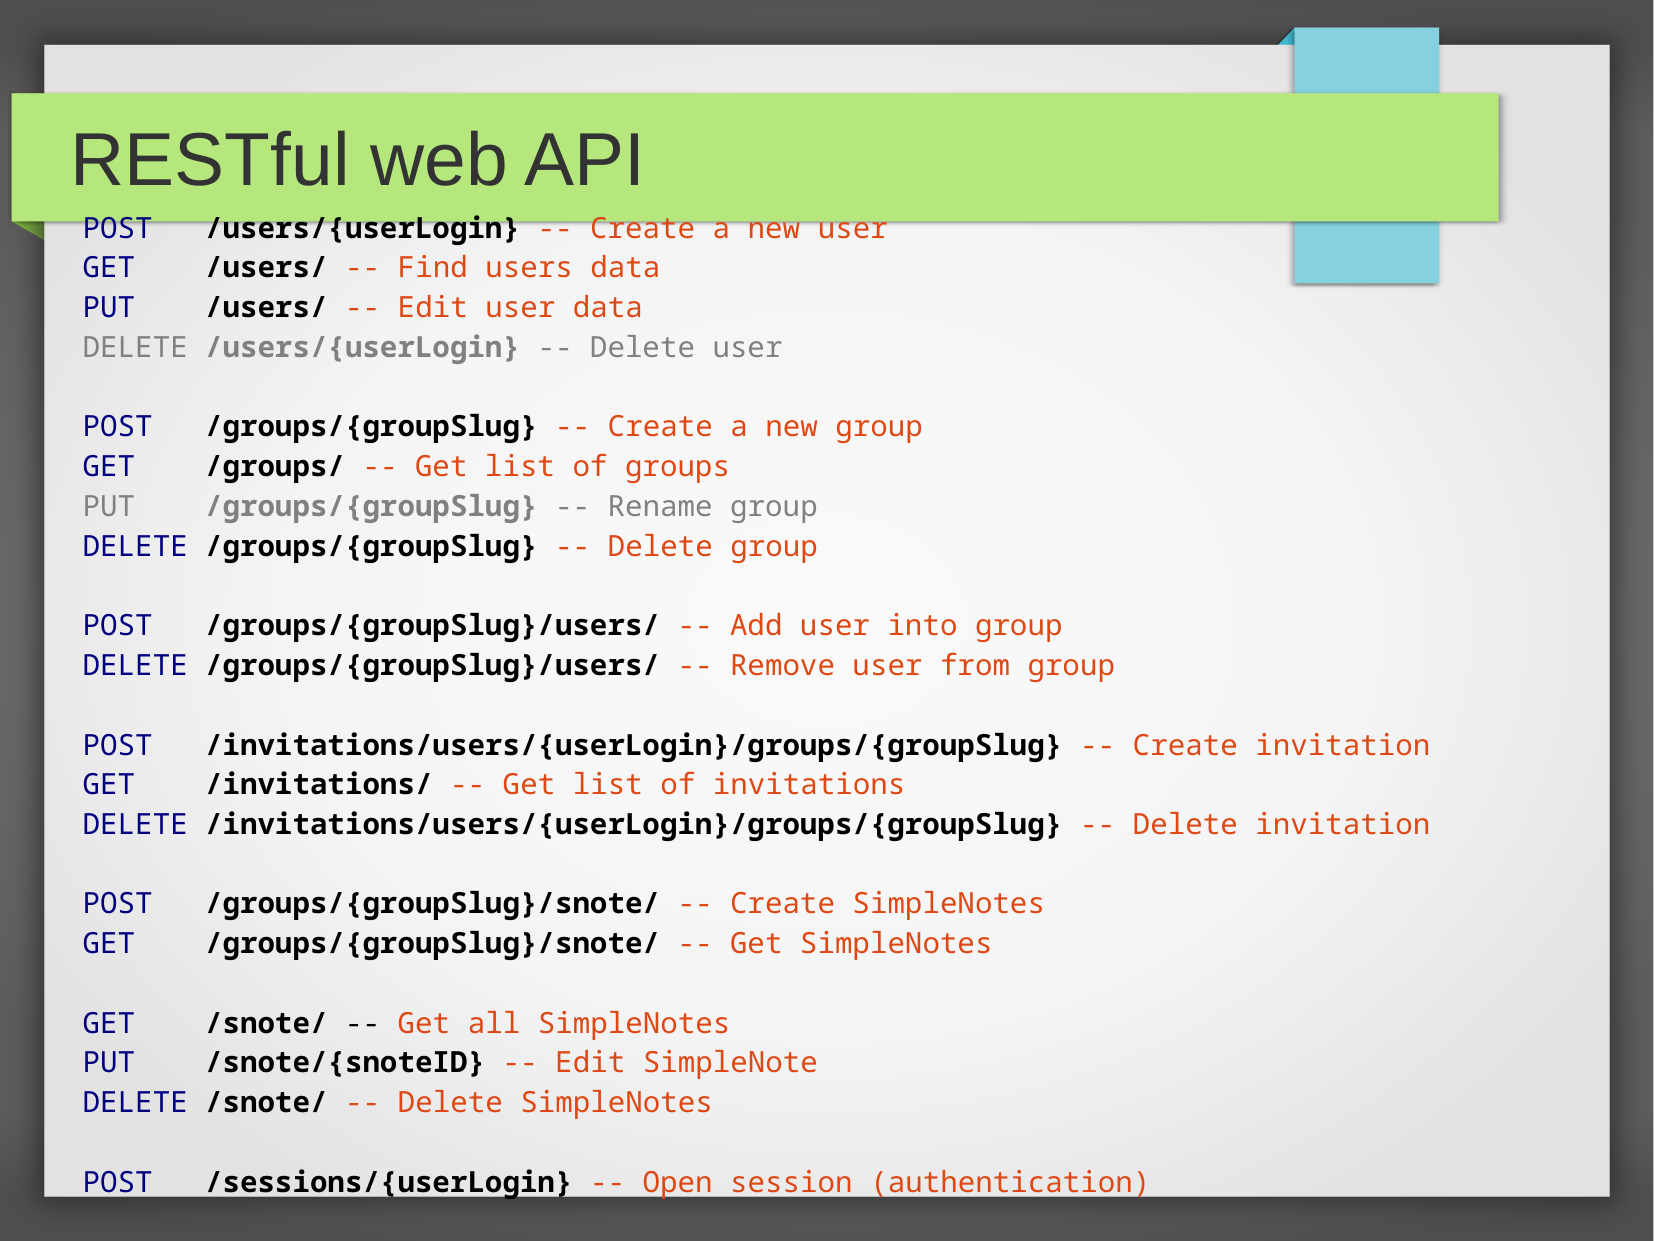

# RESTful web API
POST /users/{userLogin} -- Create a new user
GET /users/ -- Find users data
PUT /users/ -- Edit user data
DELETE /users/{userLogin} -- Delete user
POST /groups/{groupSlug} -- Create a new group
GET /groups/ -- Get list of groups
PUT /groups/{groupSlug} -- Rename group
DELETE /groups/{groupSlug} -- Delete group
POST /groups/{groupSlug}/users/ -- Add user into group
DELETE /groups/{groupSlug}/users/ -- Remove user from group
POST /invitations/users/{userLogin}/groups/{groupSlug} -- Create invitation
GET /invitations/ -- Get list of invitations
DELETE /invitations/users/{userLogin}/groups/{groupSlug} -- Delete invitation
POST /groups/{groupSlug}/snote/ -- Create SimpleNotes
GET /groups/{groupSlug}/snote/ -- Get SimpleNotes
GET /snote/ -- Get all SimpleNotes
PUT /snote/{snoteID} -- Edit SimpleNote
DELETE /snote/ -- Delete SimpleNotes
POST /sessions/{userLogin} -- Open session (authentication)